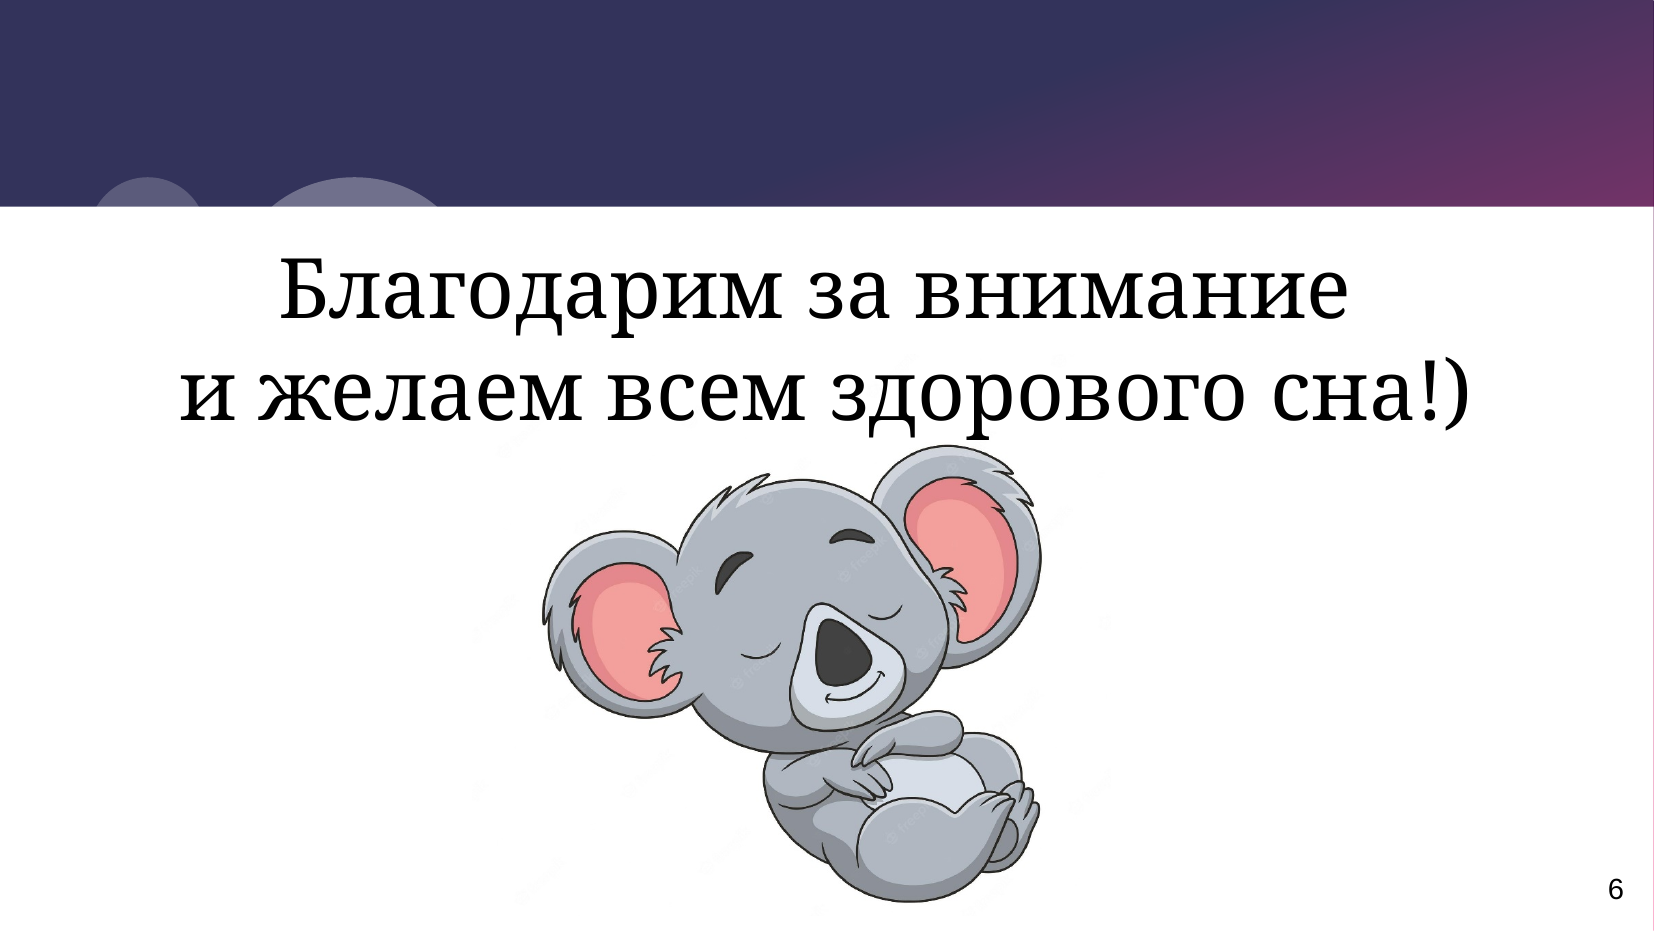

#
Благодарим за внимание
и желаем всем здорового сна!)